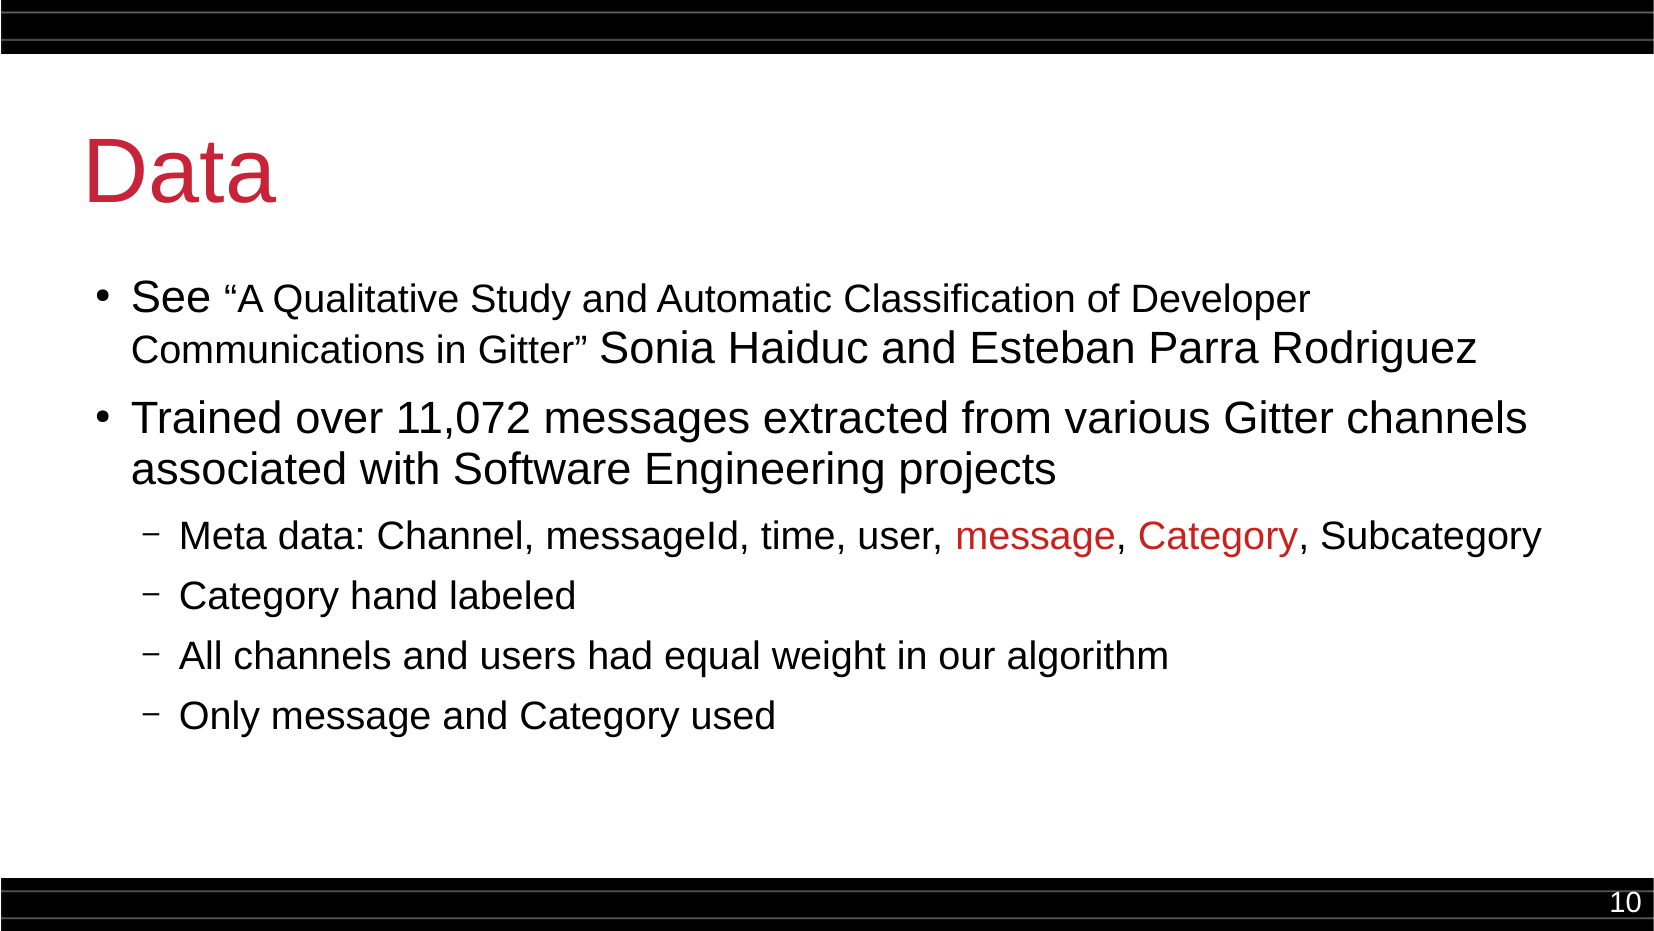

# Data
See “A Qualitative Study and Automatic Classification of Developer Communications in Gitter” Sonia Haiduc and Esteban Parra Rodriguez
Trained over 11,072 messages extracted from various Gitter channels associated with Software Engineering projects
Meta data: Channel, messageId, time, user, message, Category, Subcategory
Category hand labeled
All channels and users had equal weight in our algorithm
Only message and Category used